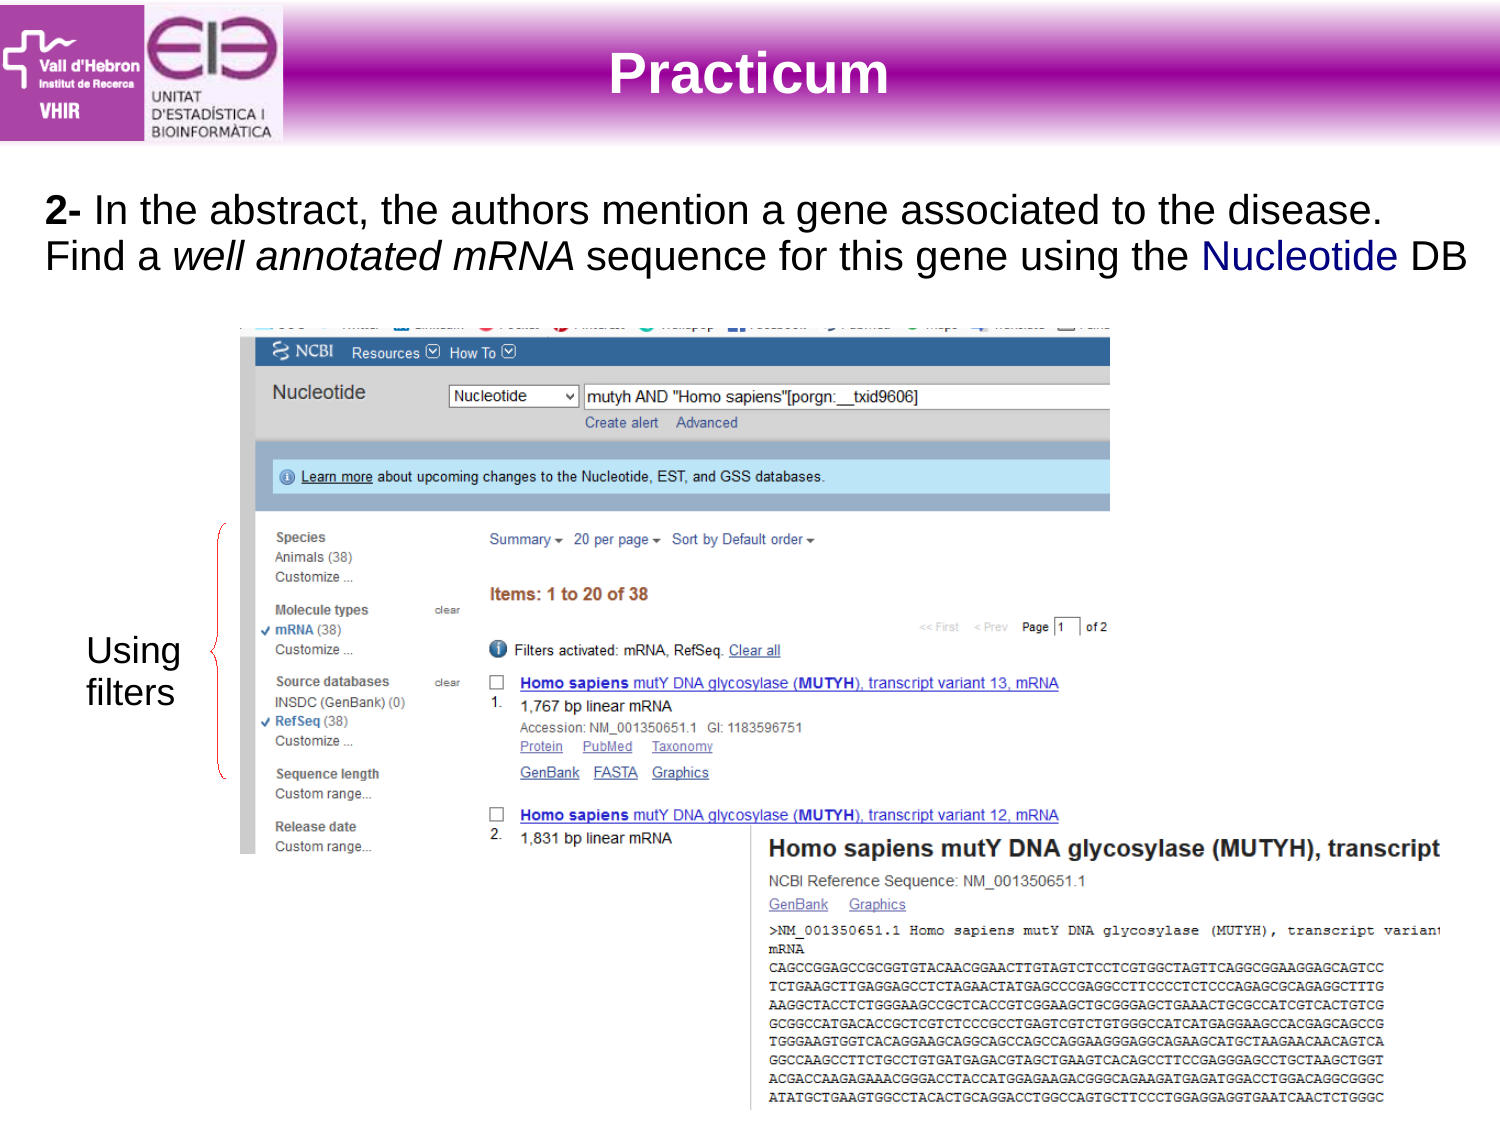

Practicum
2- In the abstract, the authors mention a gene associated to the disease.
Find a well annotated mRNA sequence for this gene using the Nucleotide DB
Using filters